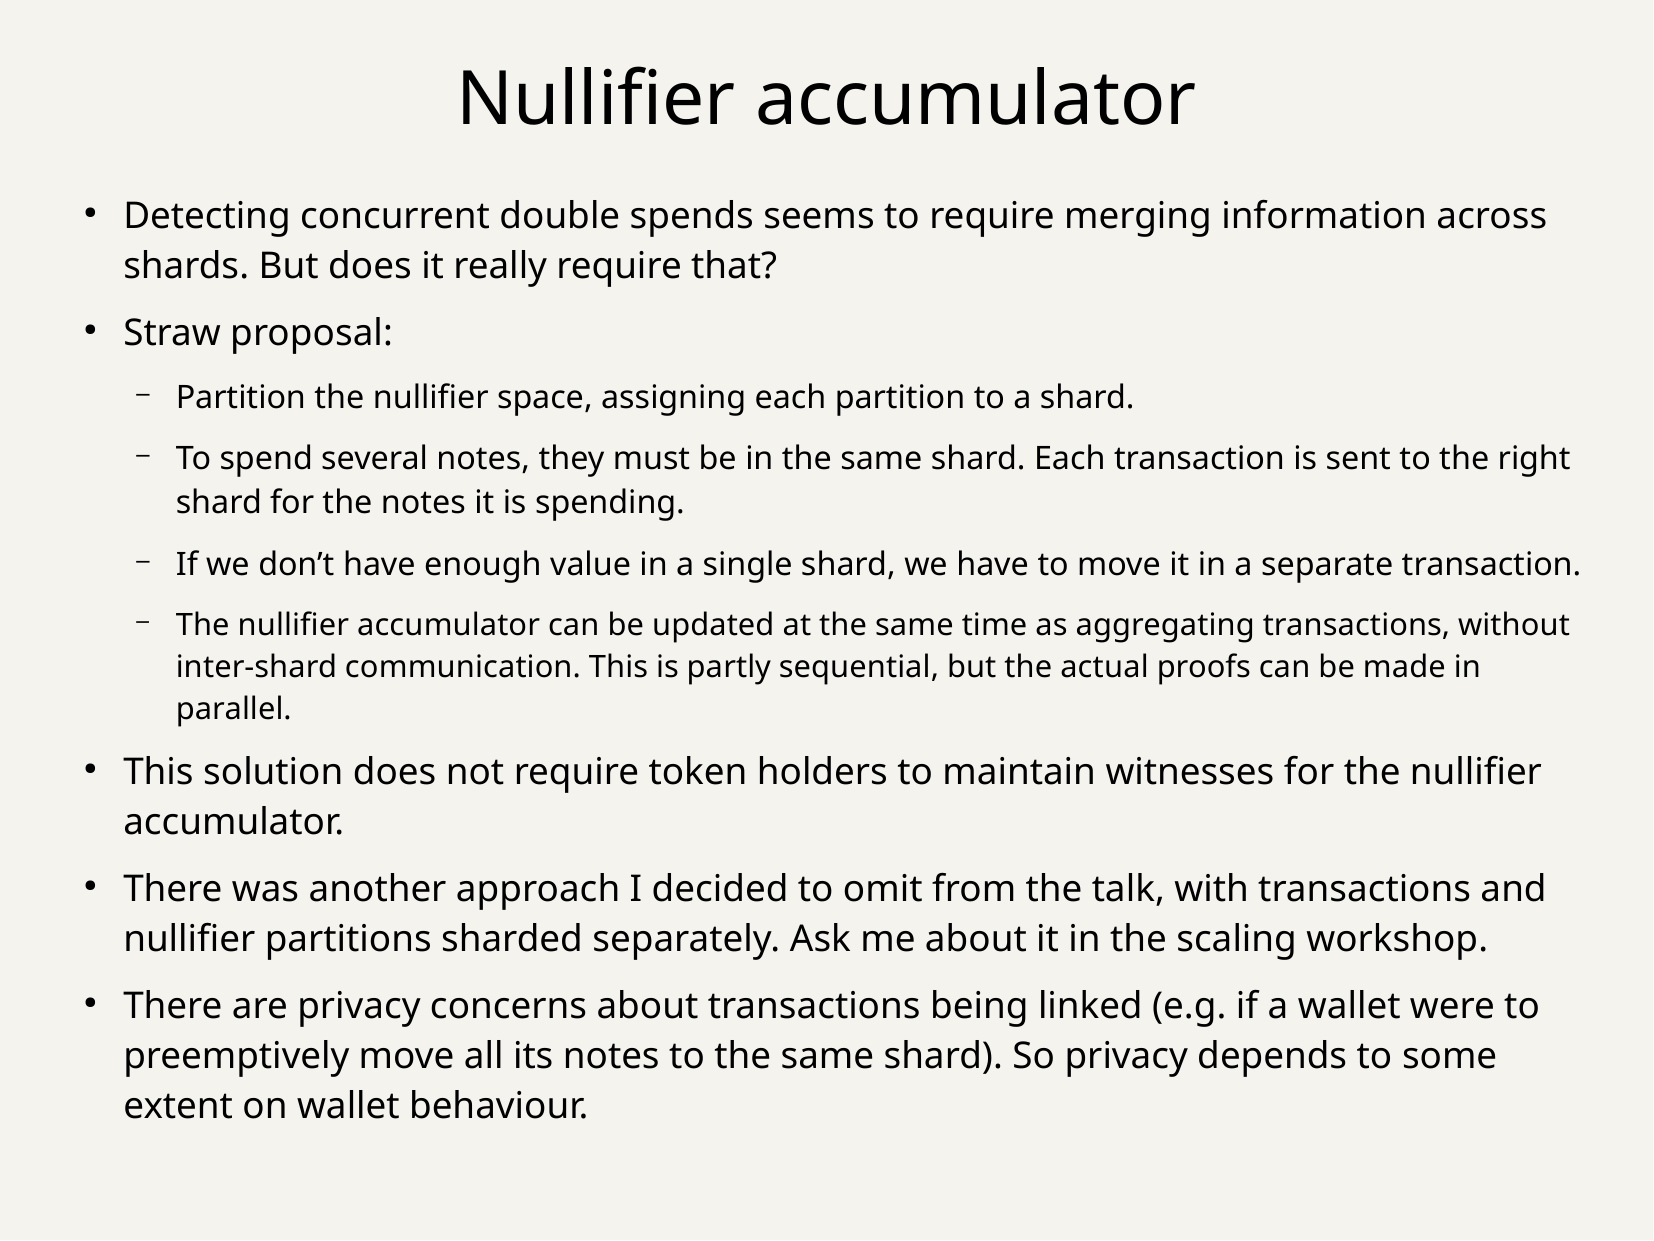

# Nullifier accumulator
Detecting concurrent double spends seems to require merging information across shards. But does it really require that?
Straw proposal:
Partition the nullifier space, assigning each partition to a shard.
To spend several notes, they must be in the same shard. Each transaction is sent to the right shard for the notes it is spending.
If we don’t have enough value in a single shard, we have to move it in a separate transaction.
The nullifier accumulator can be updated at the same time as aggregating transactions, without inter-shard communication. This is partly sequential, but the actual proofs can be made in parallel.
This solution does not require token holders to maintain witnesses for the nullifier accumulator.
There was another approach I decided to omit from the talk, with transactions and nullifier partitions sharded separately. Ask me about it in the scaling workshop.
There are privacy concerns about transactions being linked (e.g. if a wallet were to preemptively move all its notes to the same shard). So privacy depends to some extent on wallet behaviour.